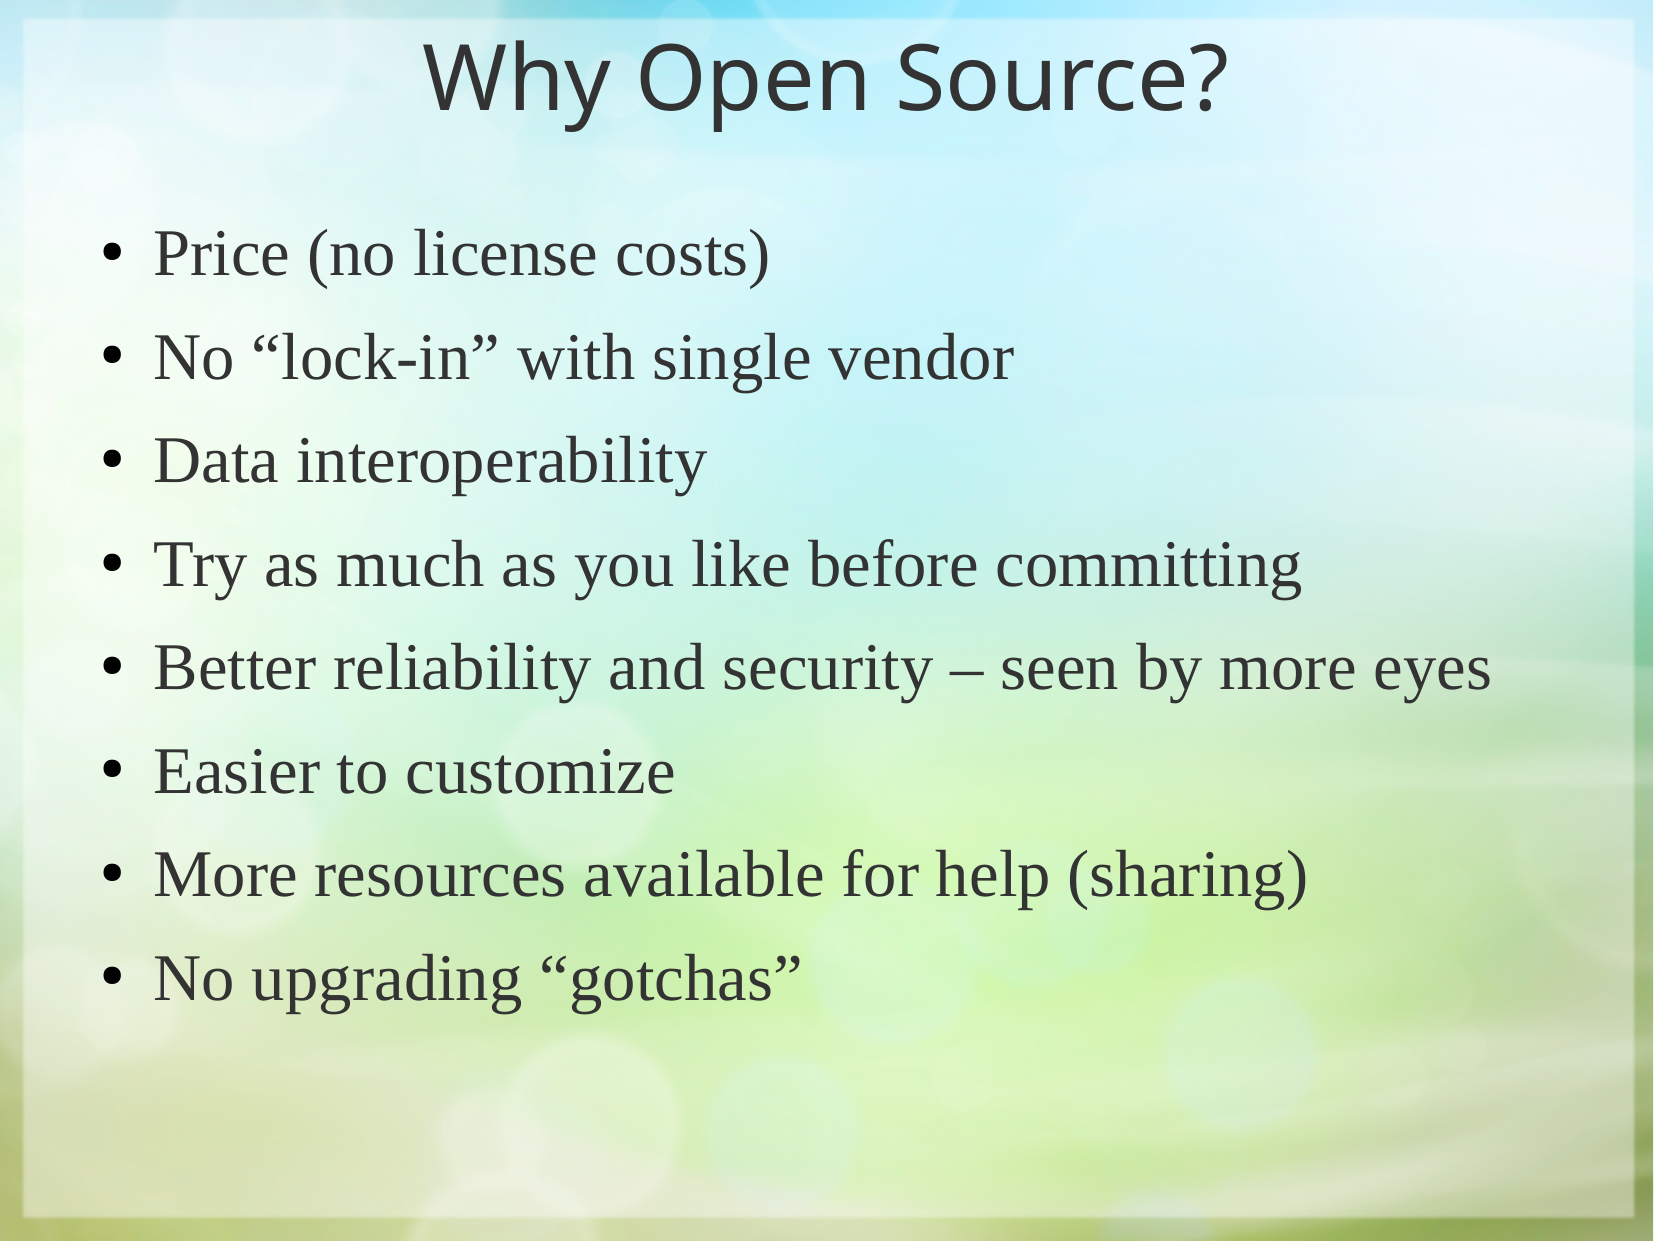

# Why Open Source?
Price (no license costs)
No “lock-in” with single vendor
Data interoperability
Try as much as you like before committing
Better reliability and security – seen by more eyes
Easier to customize
More resources available for help (sharing)
No upgrading “gotchas”